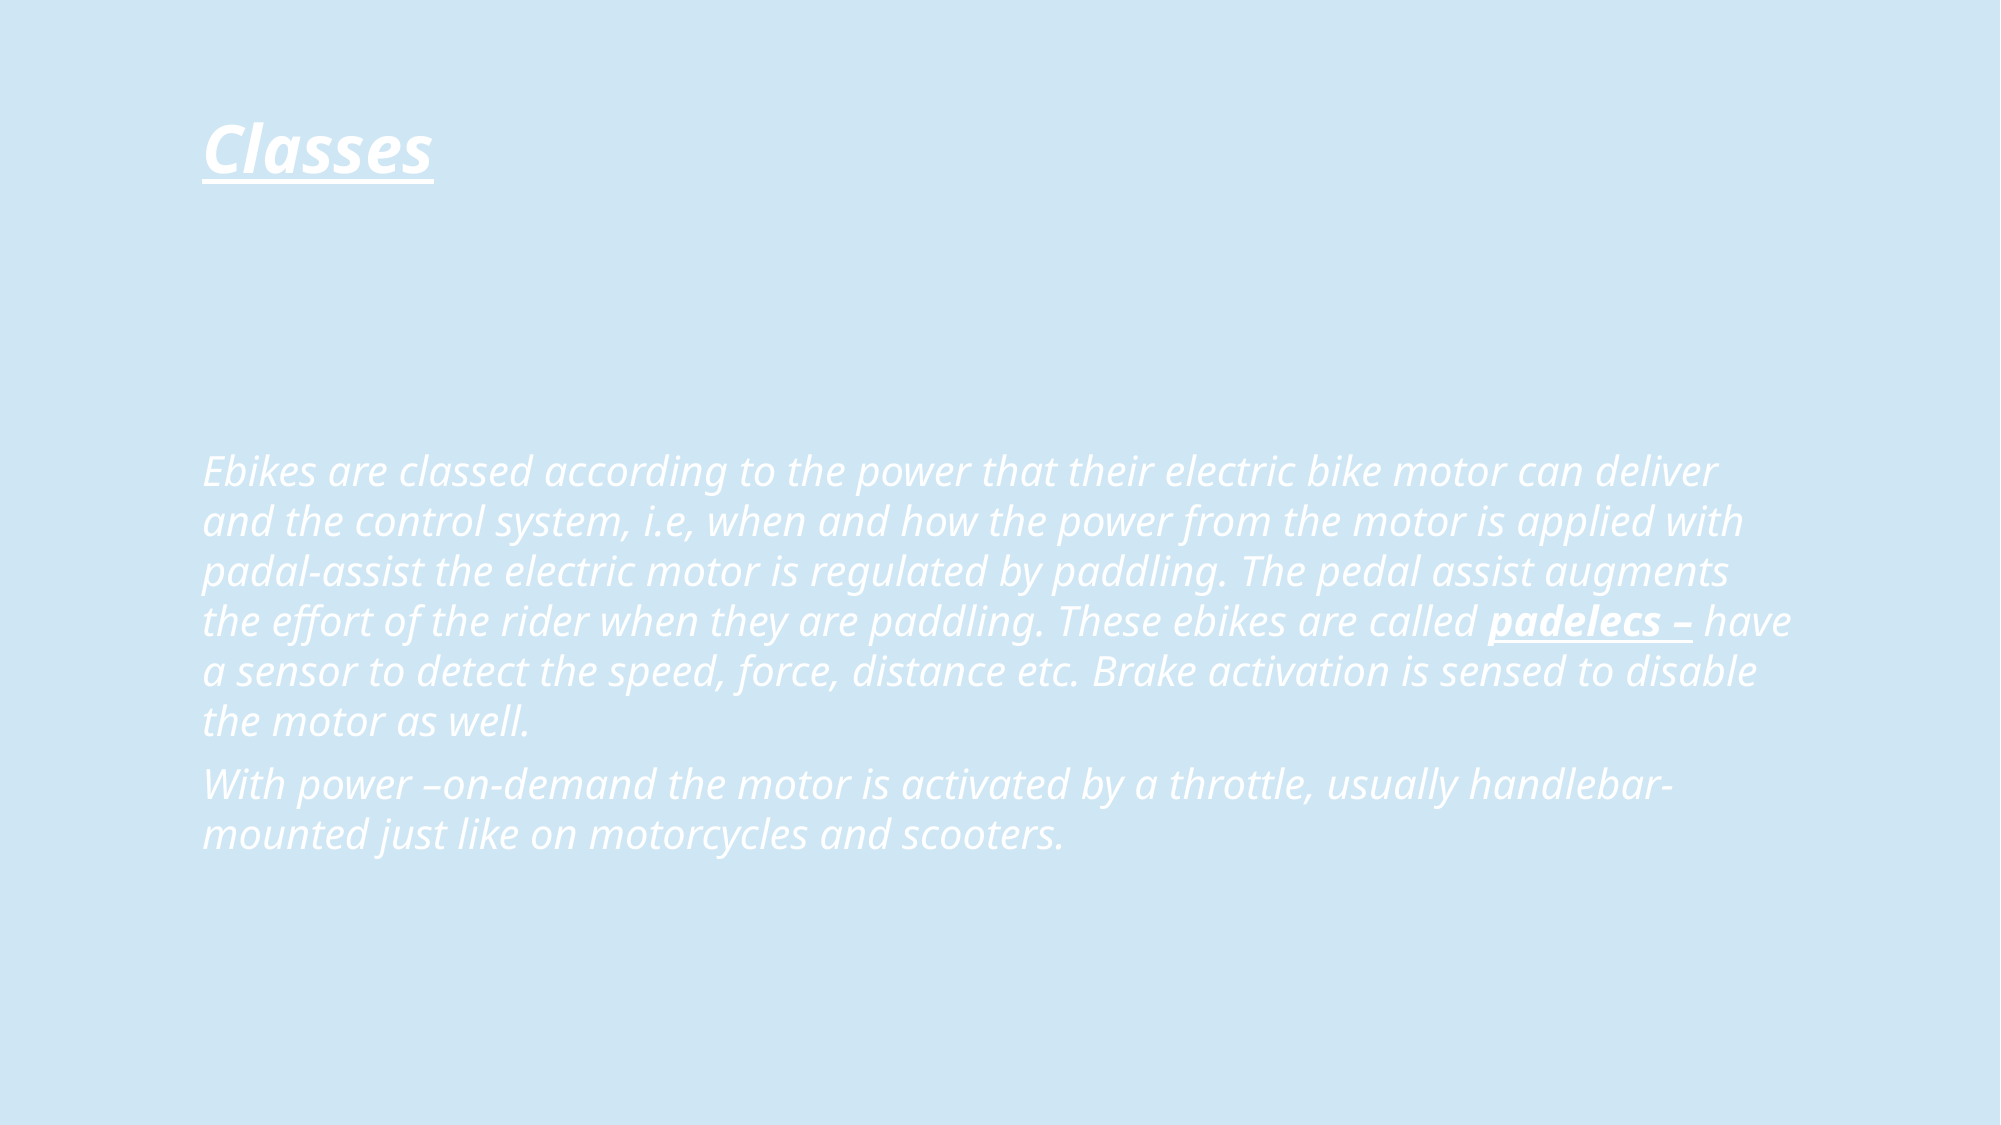

# Classes
Ebikes are classed according to the power that their electric bike motor can deliver and the control system, i.e, when and how the power from the motor is applied with padal-assist the electric motor is regulated by paddling. The pedal assist augments the effort of the rider when they are paddling. These ebikes are called padelecs – have a sensor to detect the speed, force, distance etc. Brake activation is sensed to disable the motor as well.
With power –on-demand the motor is activated by a throttle, usually handlebar-mounted just like on motorcycles and scooters.